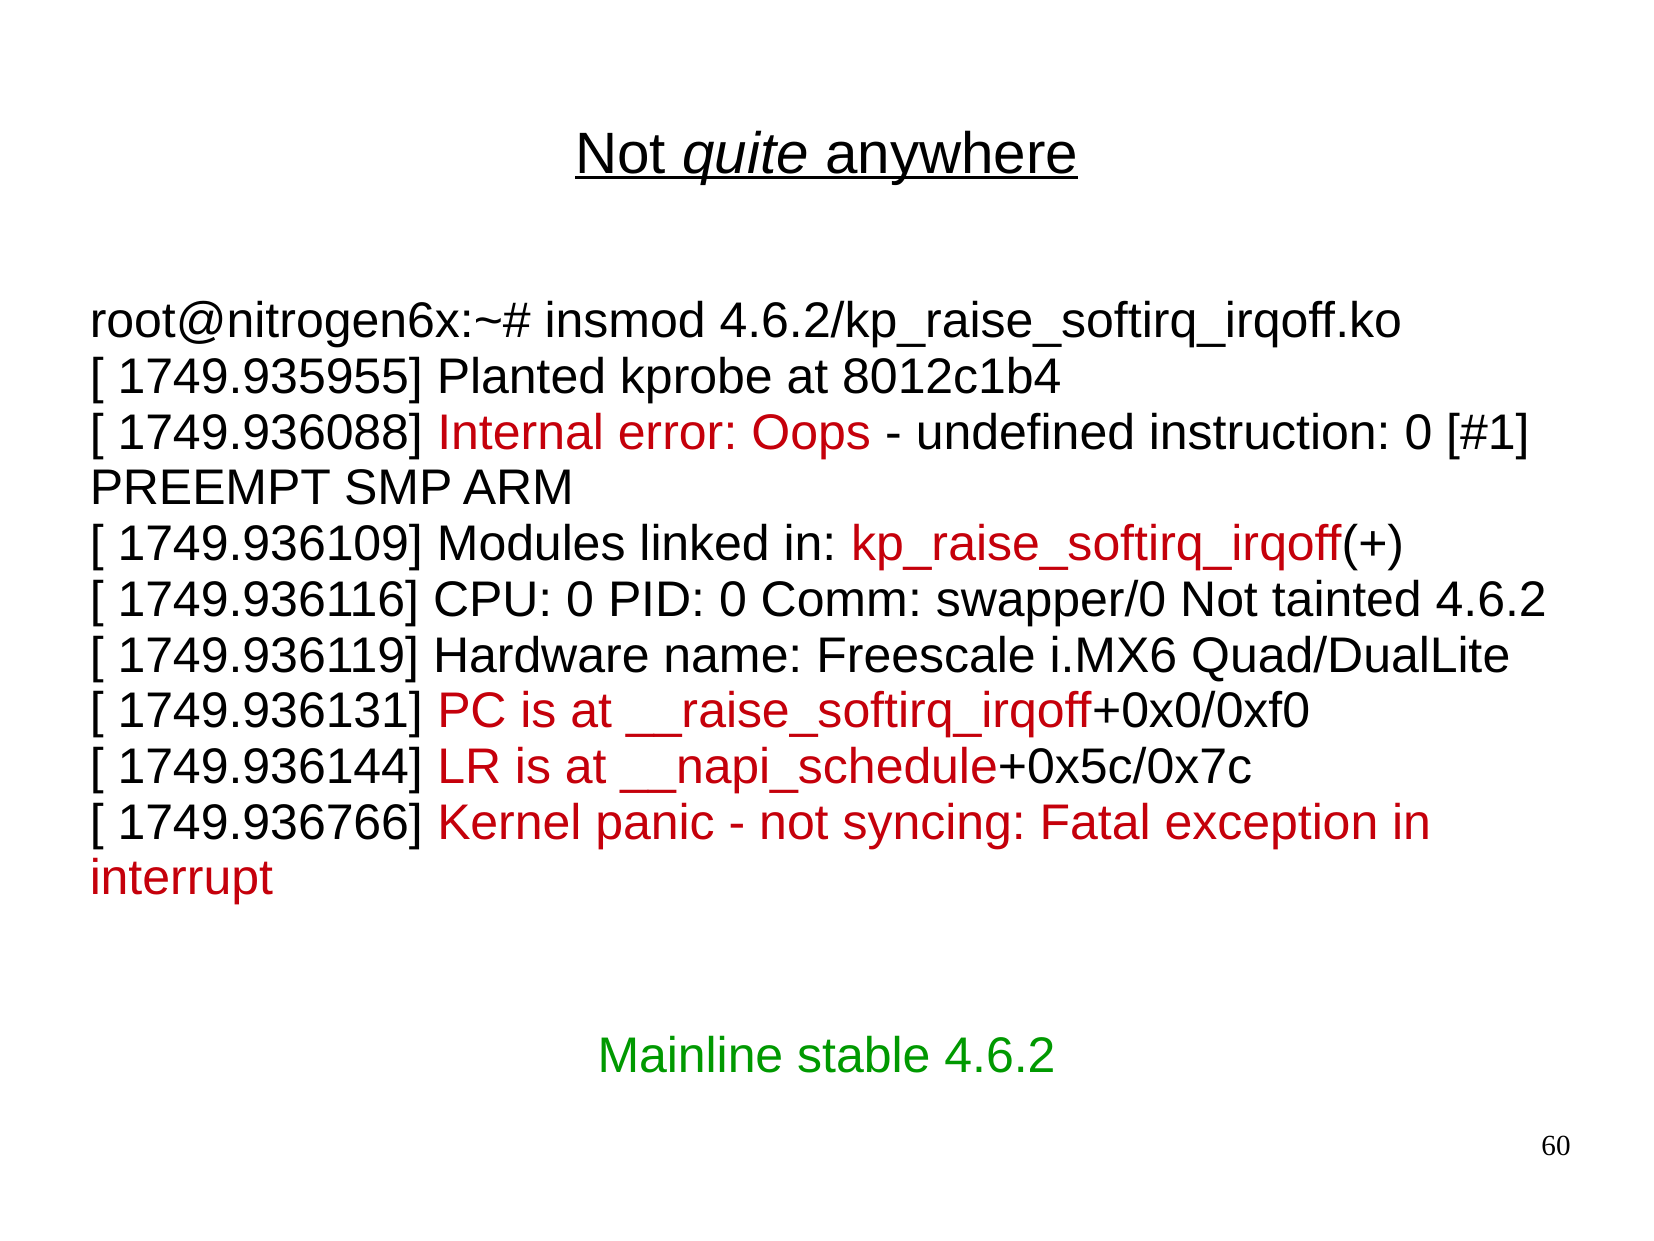

# Not quite anywhere
root@nitrogen6x:~# insmod 4.6.2/kp_raise_softirq_irqoff.ko
[ 1749.935955] Planted kprobe at 8012c1b4
[ 1749.936088] Internal error: Oops - undefined instruction: 0 [#1] PREEMPT SMP ARM
[ 1749.936109] Modules linked in: kp_raise_softirq_irqoff(+)
[ 1749.936116] CPU: 0 PID: 0 Comm: swapper/0 Not tainted 4.6.2
[ 1749.936119] Hardware name: Freescale i.MX6 Quad/DualLite
[ 1749.936131] PC is at __raise_softirq_irqoff+0x0/0xf0
[ 1749.936144] LR is at __napi_schedule+0x5c/0x7c
[ 1749.936766] Kernel panic - not syncing: Fatal exception in interrupt
Mainline stable 4.6.2
60